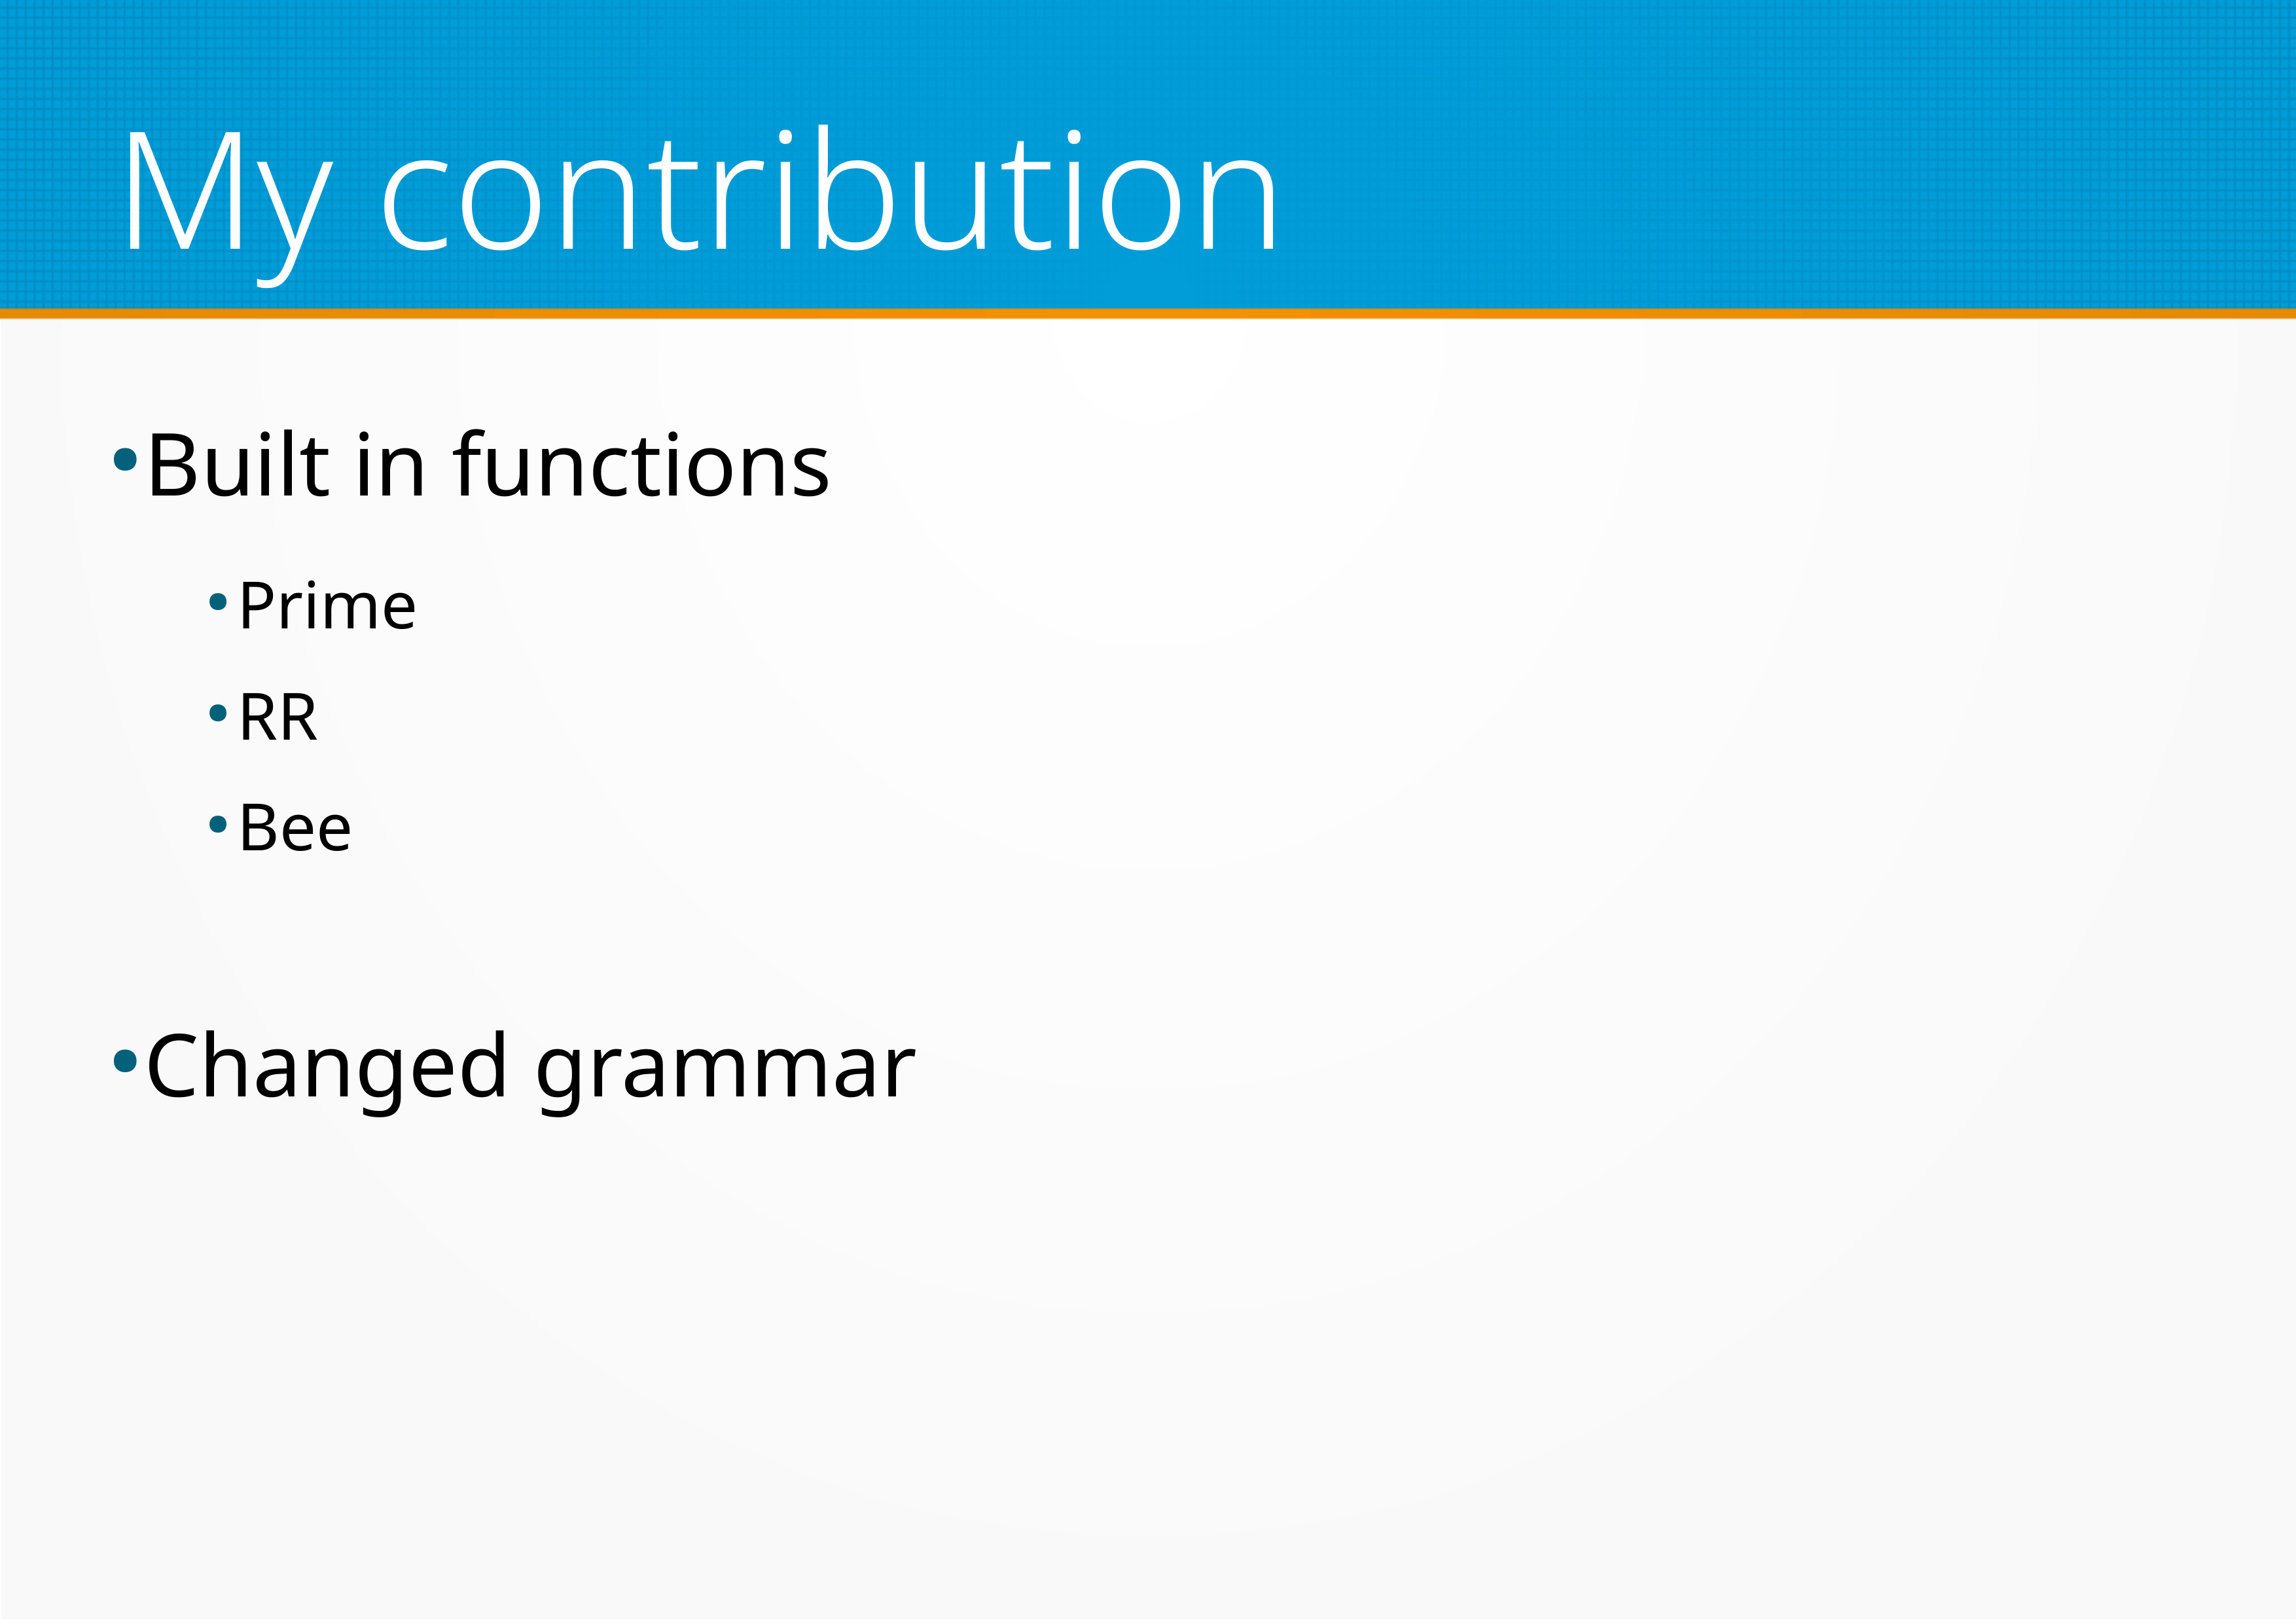

# My contribution
Built in functions
Prime
RR
Bee
Changed grammar